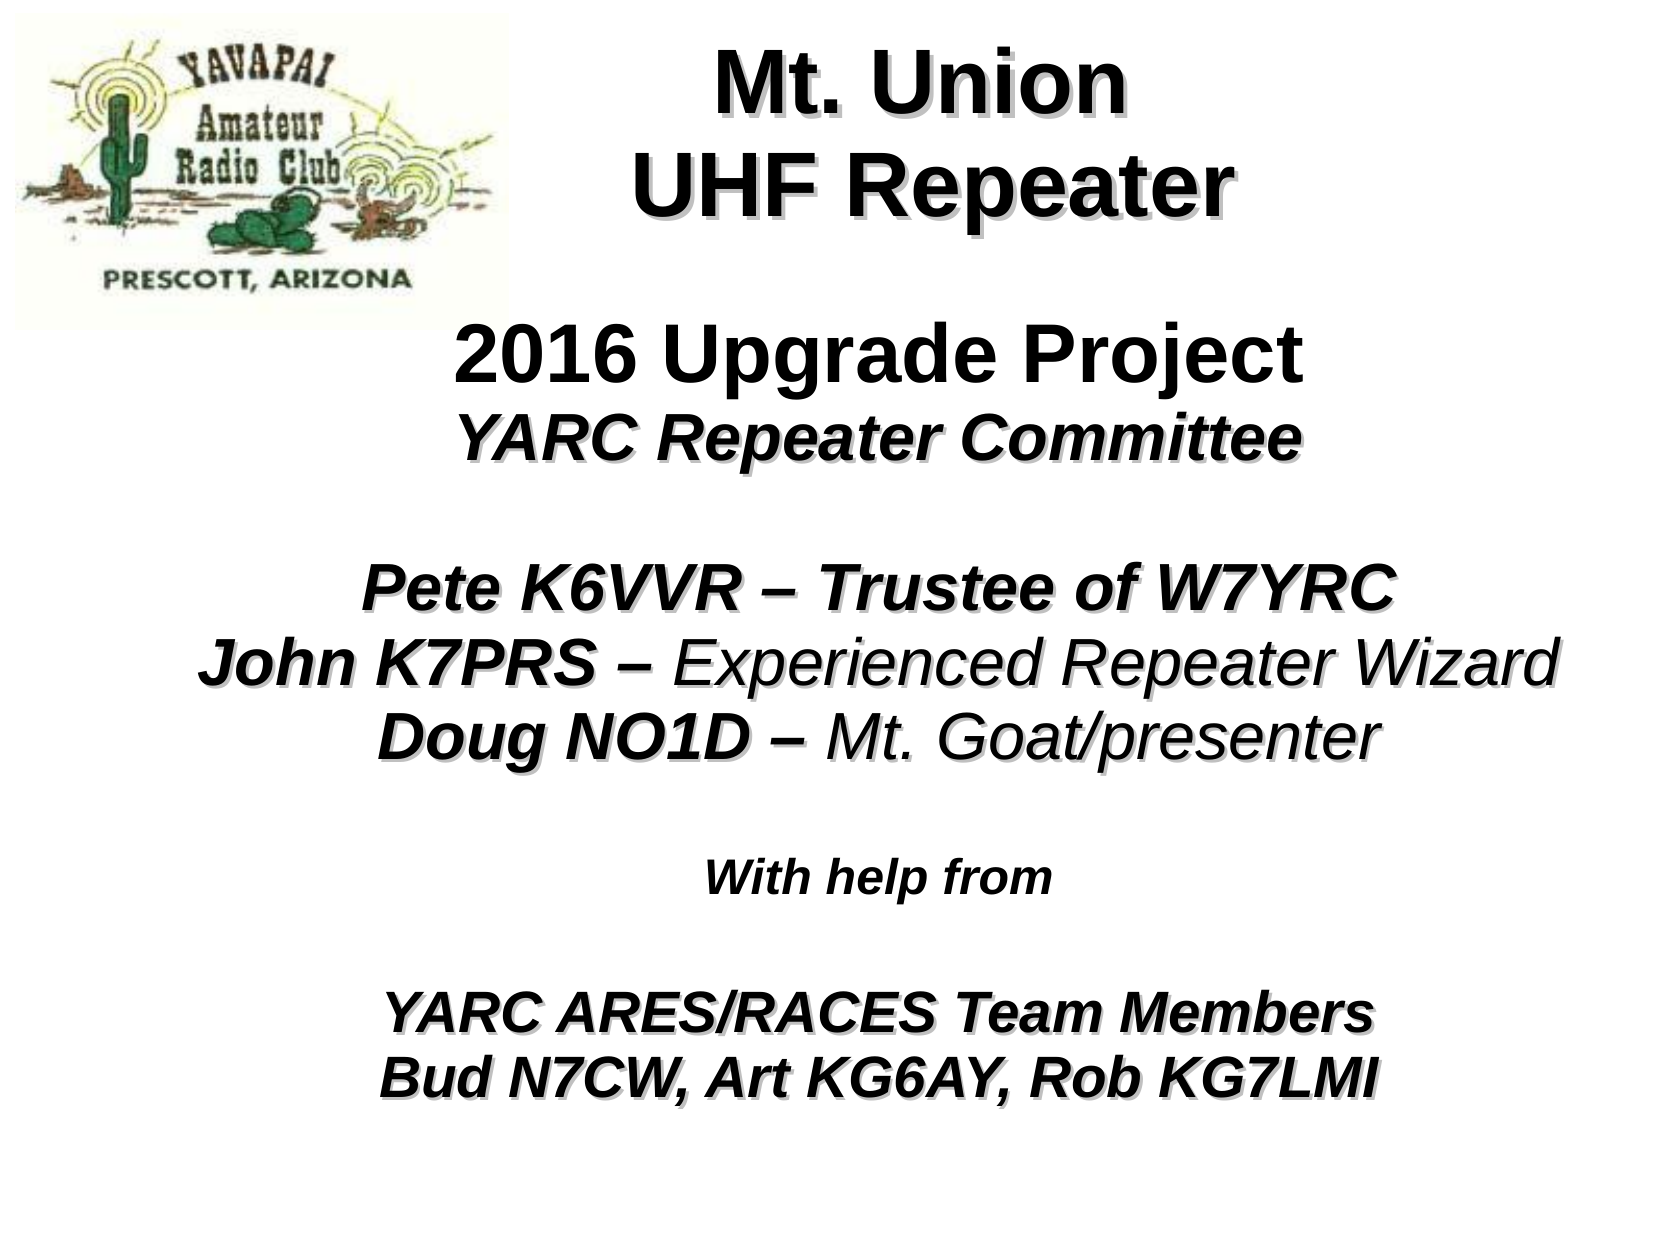

# Mt. Union UHF Repeater
2016 Upgrade Project
YARC Repeater Committee
Pete K6VVR – Trustee of W7YRC
John K7PRS – Experienced Repeater Wizard
Doug NO1D – Mt. Goat/presenter
With help from
YARC ARES/RACES Team Members
Bud N7CW, Art KG6AY, Rob KG7LMI